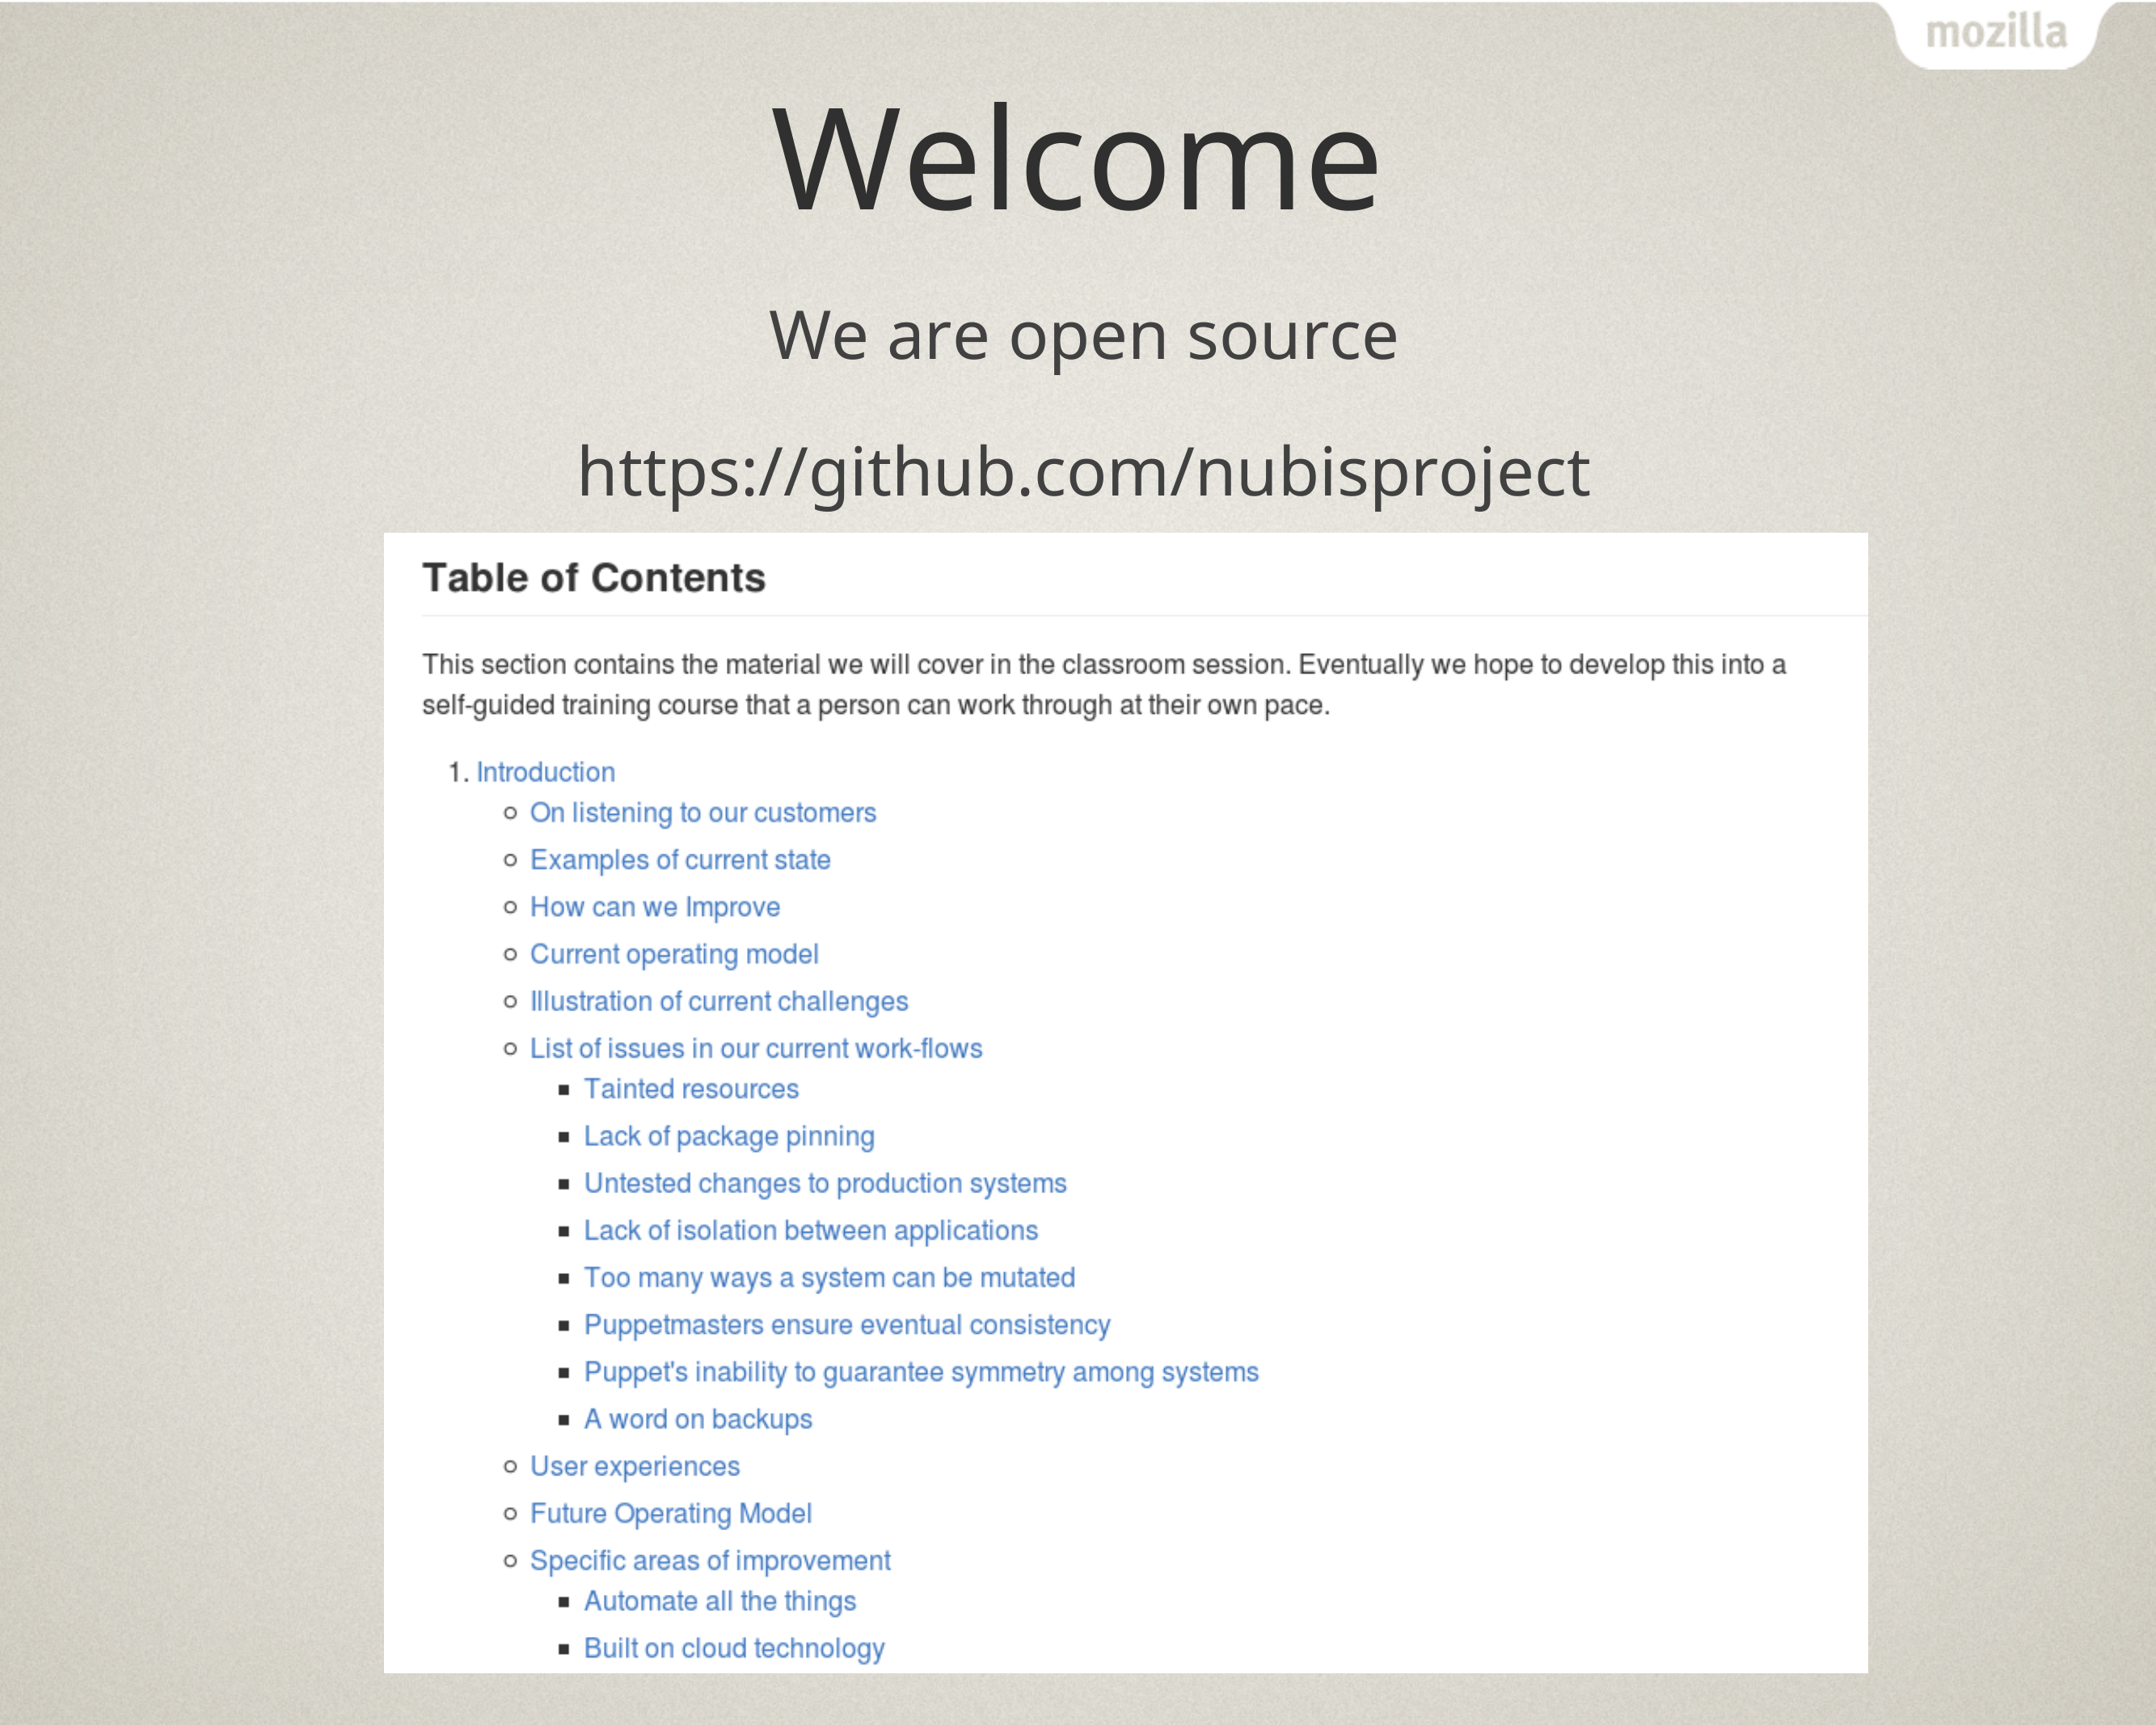

# Welcome
We are open source
https://github.com/nubisproject